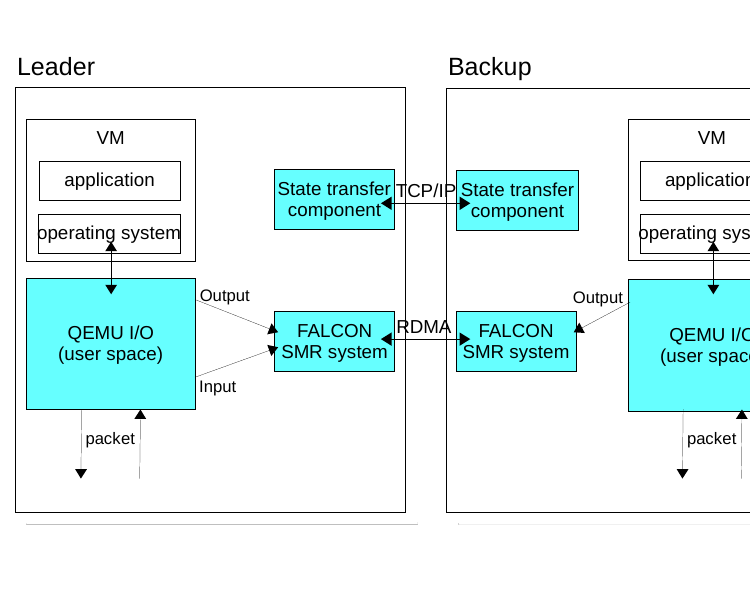

Leader
Backup
VM
VM
application
application
State transfer
component
State transfer
component
TCP/IP
operating system
operating system
QEMU I/O
(user space)
Output
QEMU I/O
(user space)
Output
RDMA
FALCON
SMR system
FALCON
SMR system
Input
packet
packet